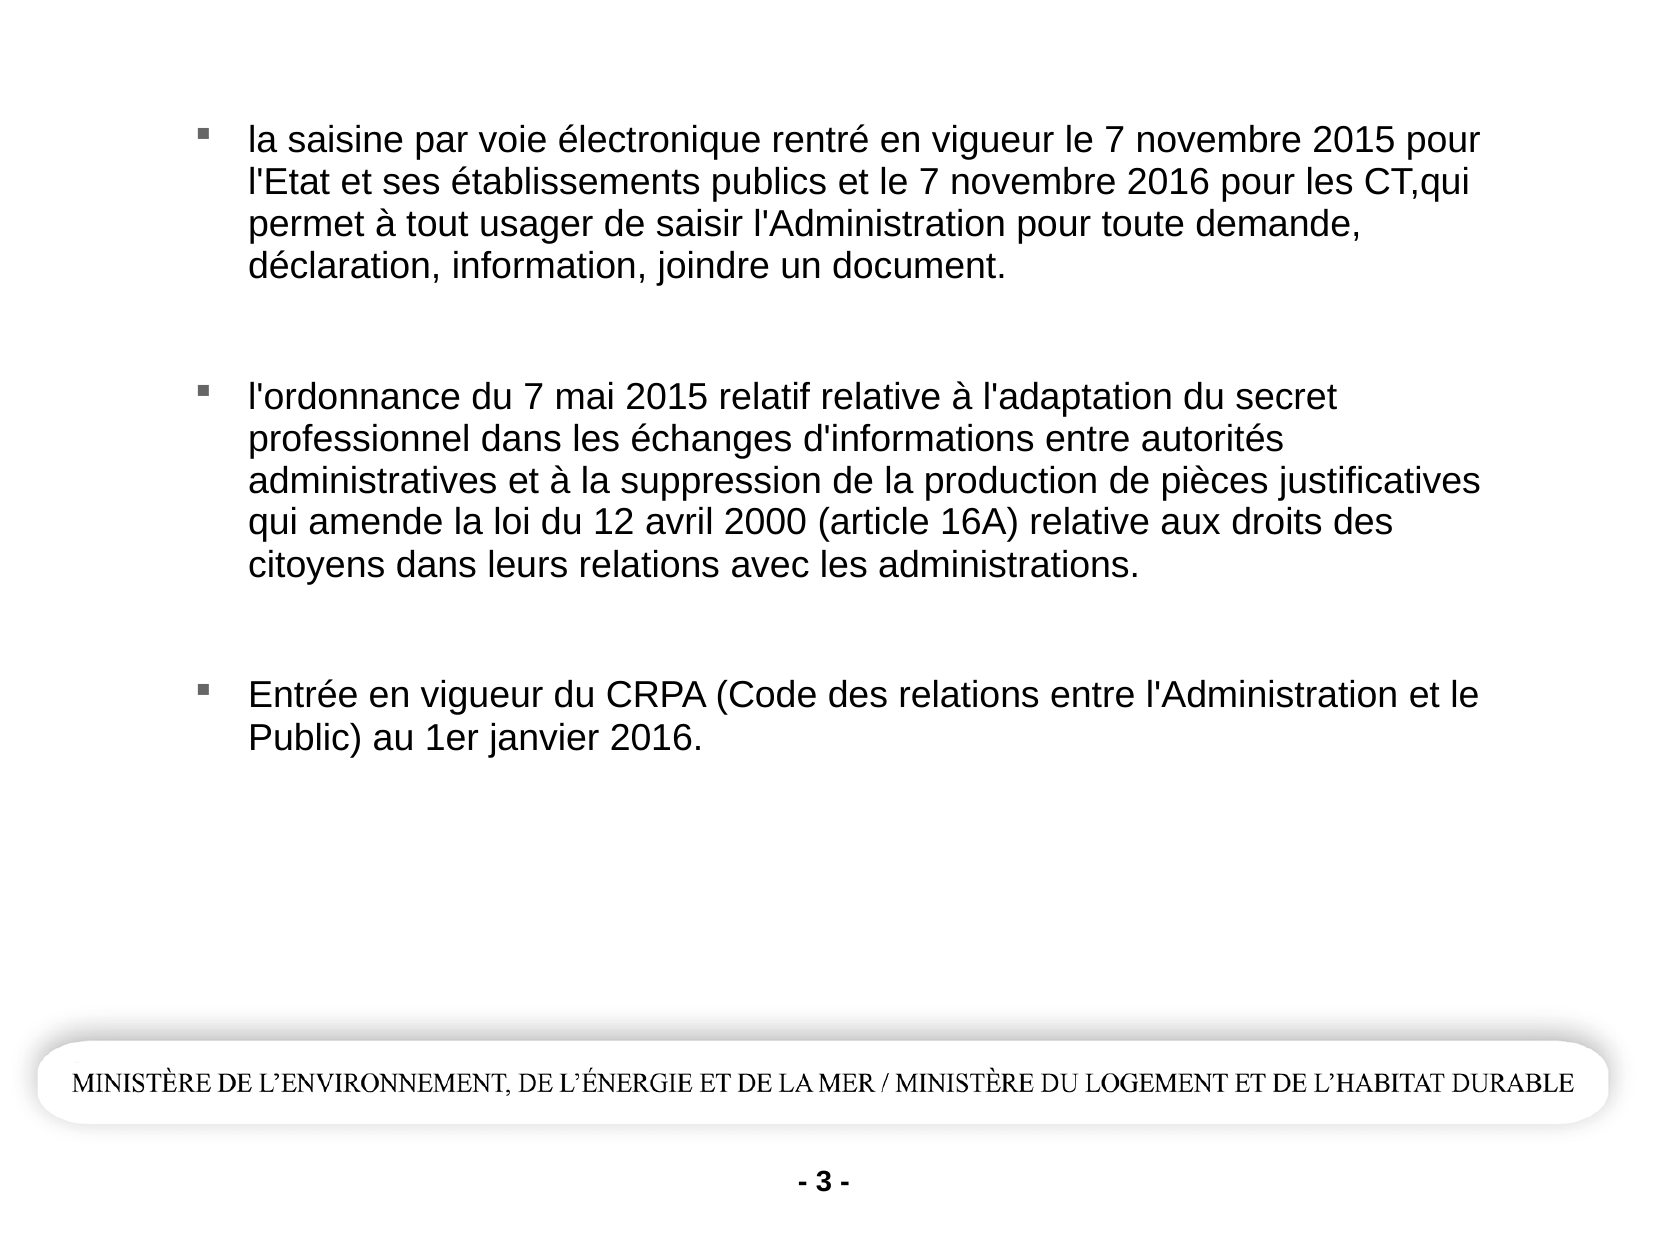

# la saisine par voie électronique rentré en vigueur le 7 novembre 2015 pour l'Etat et ses établissements publics et le 7 novembre 2016 pour les CT,qui permet à tout usager de saisir l'Administration pour toute demande, déclaration, information, joindre un document.
l'ordonnance du 7 mai 2015 relatif relative à l'adaptation du secret professionnel dans les échanges d'informations entre autorités administratives et à la suppression de la production de pièces justificatives qui amende la loi du 12 avril 2000 (article 16A) relative aux droits des citoyens dans leurs relations avec les administrations.
Entrée en vigueur du CRPA (Code des relations entre l'Administration et le Public) au 1er janvier 2016.